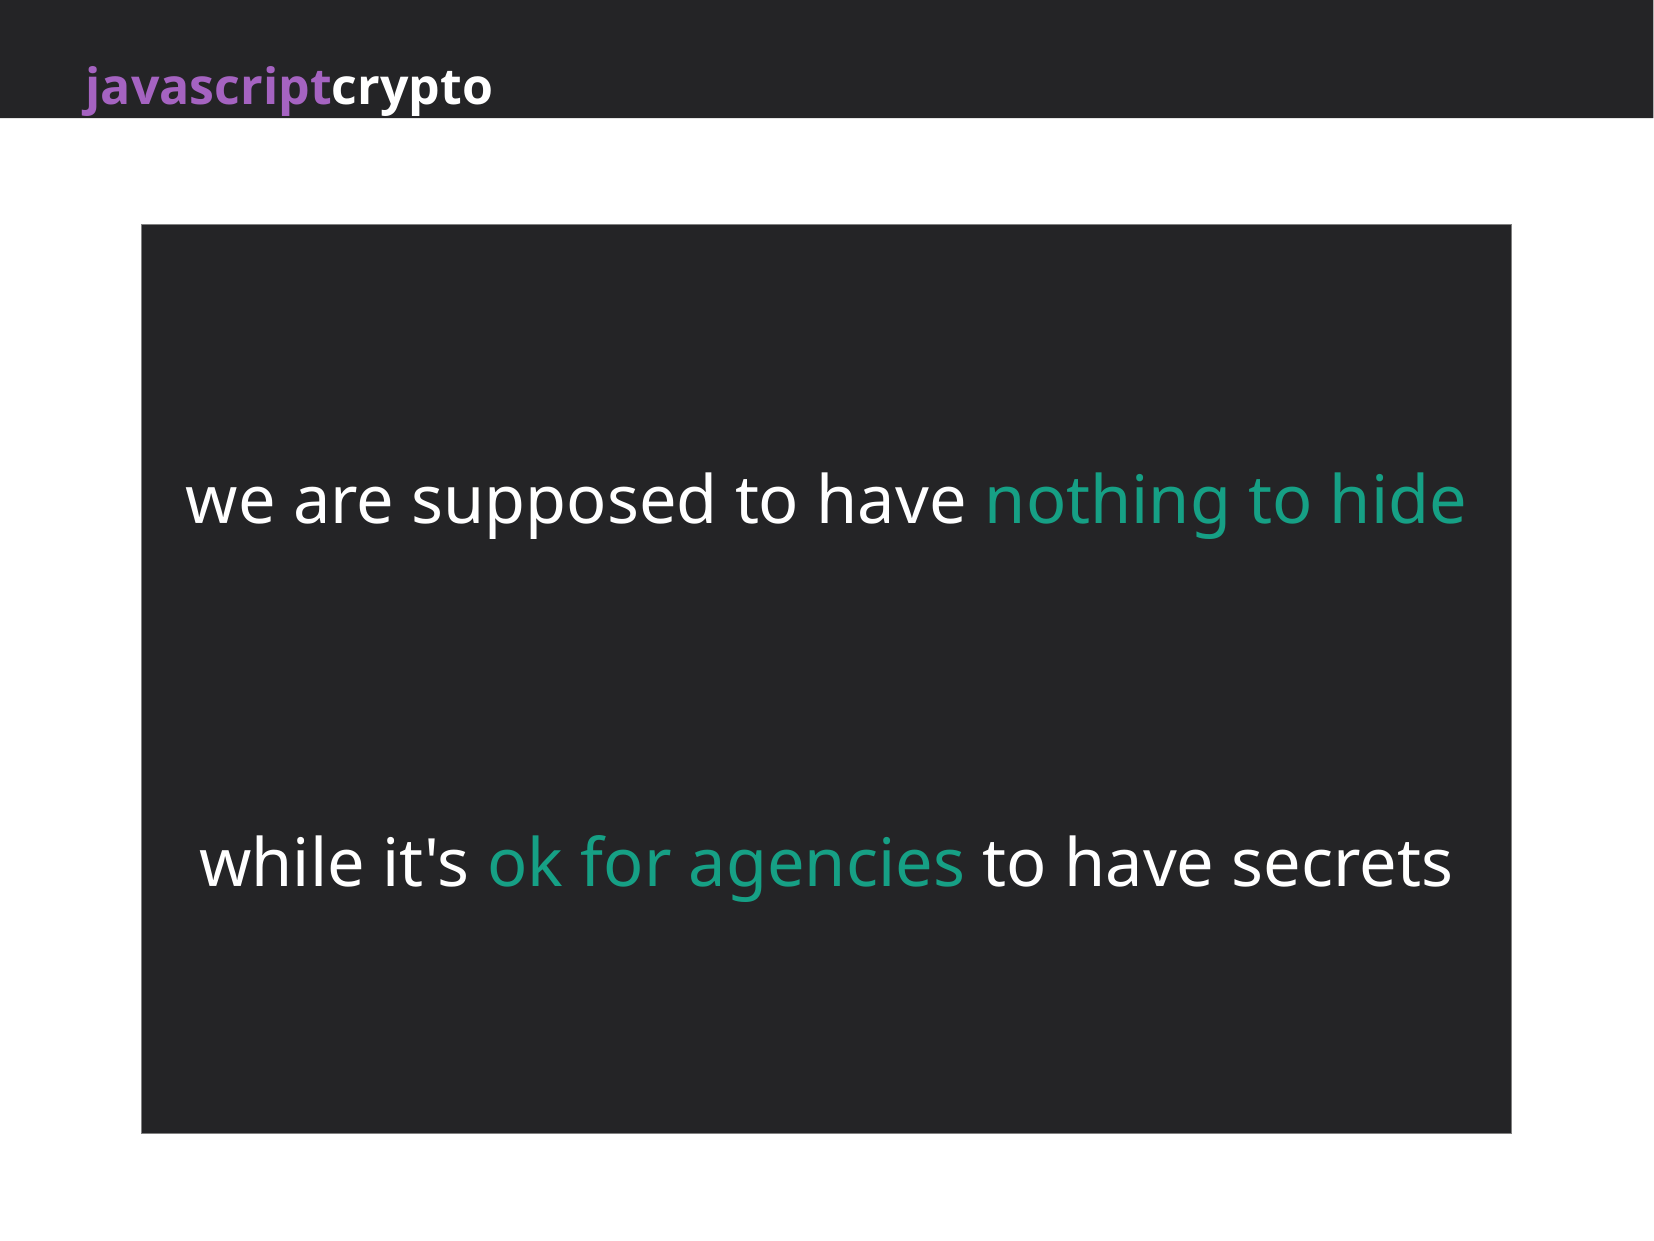

javascriptcrypto
we are supposed to have nothing to hide
while it's ok for agencies to have secrets
encrypt shit